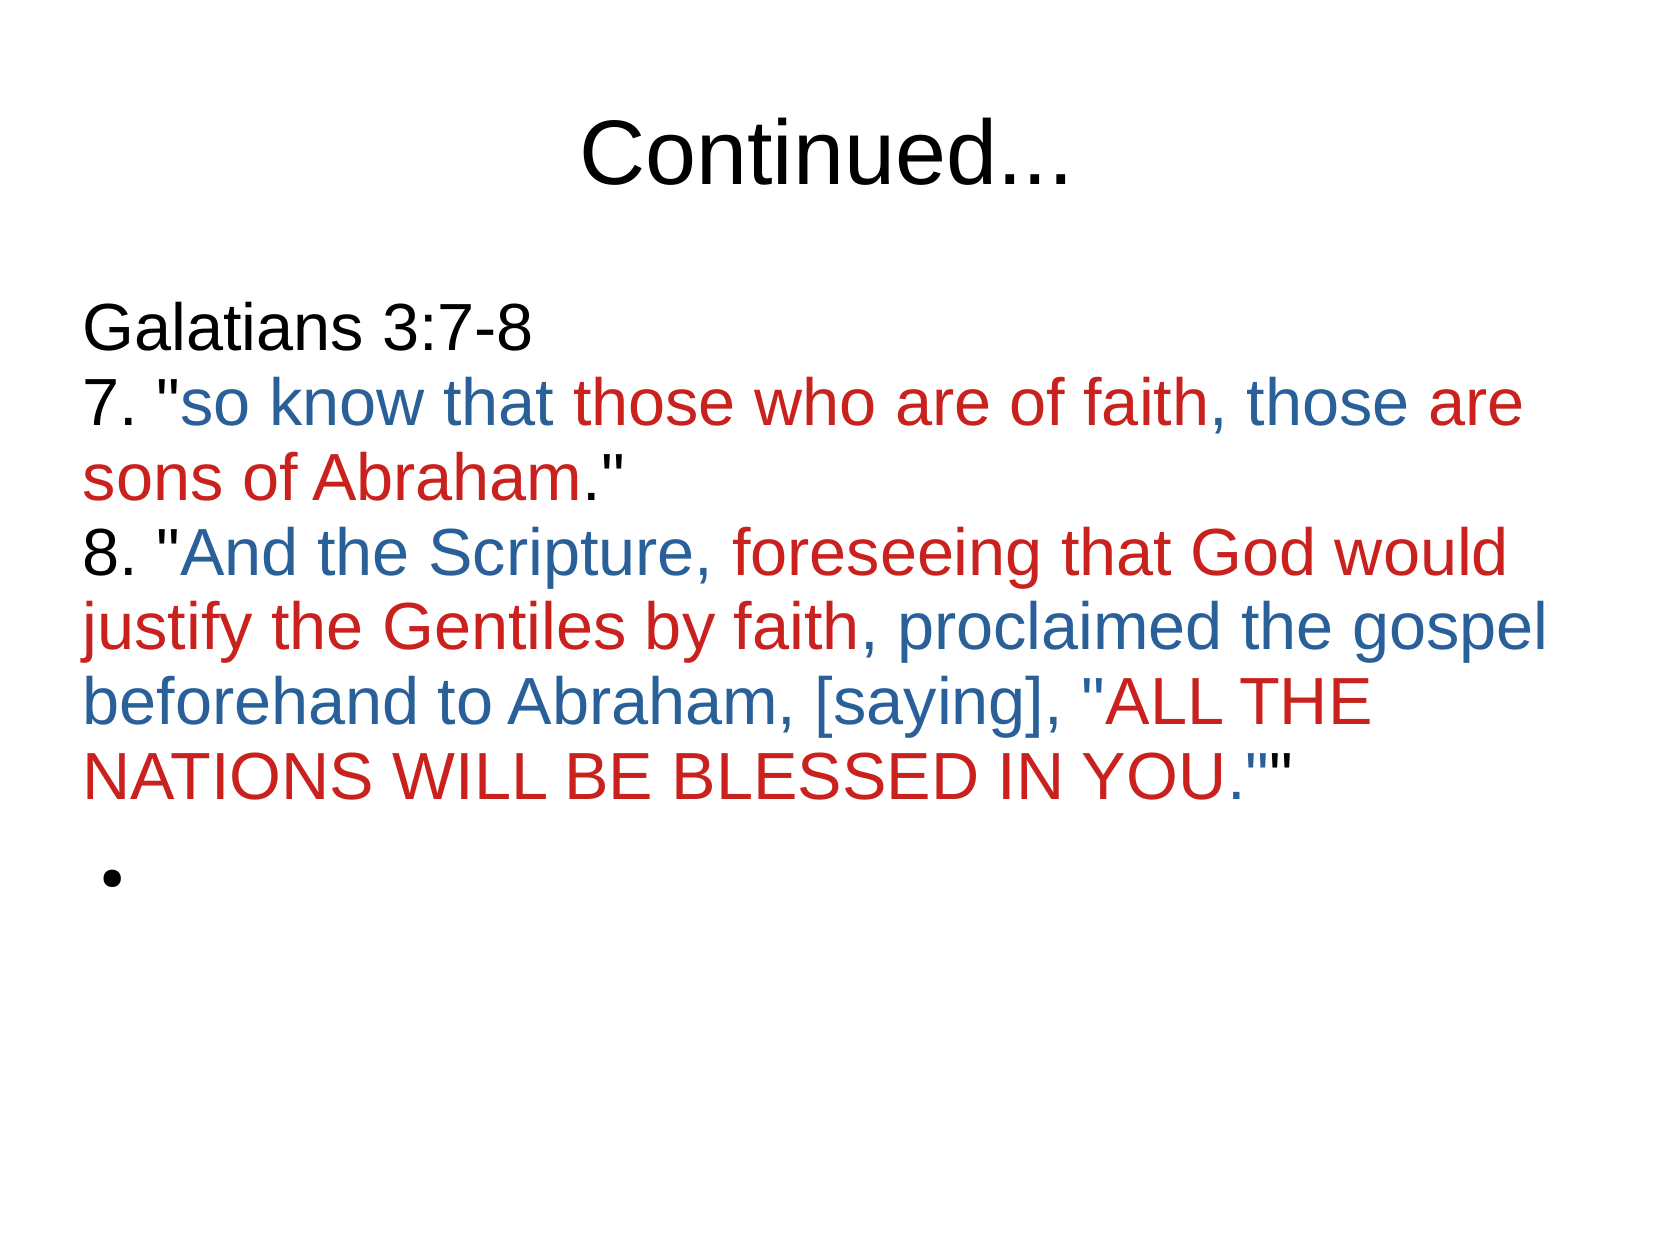

# Continued...
Galatians 3:7-8
7. "so know that those who are of faith, those are sons of Abraham."
8. "And the Scripture, foreseeing that God would justify the Gentiles by faith, proclaimed the gospel beforehand to Abraham, [saying], "ALL THE NATIONS WILL BE BLESSED IN YOU.""